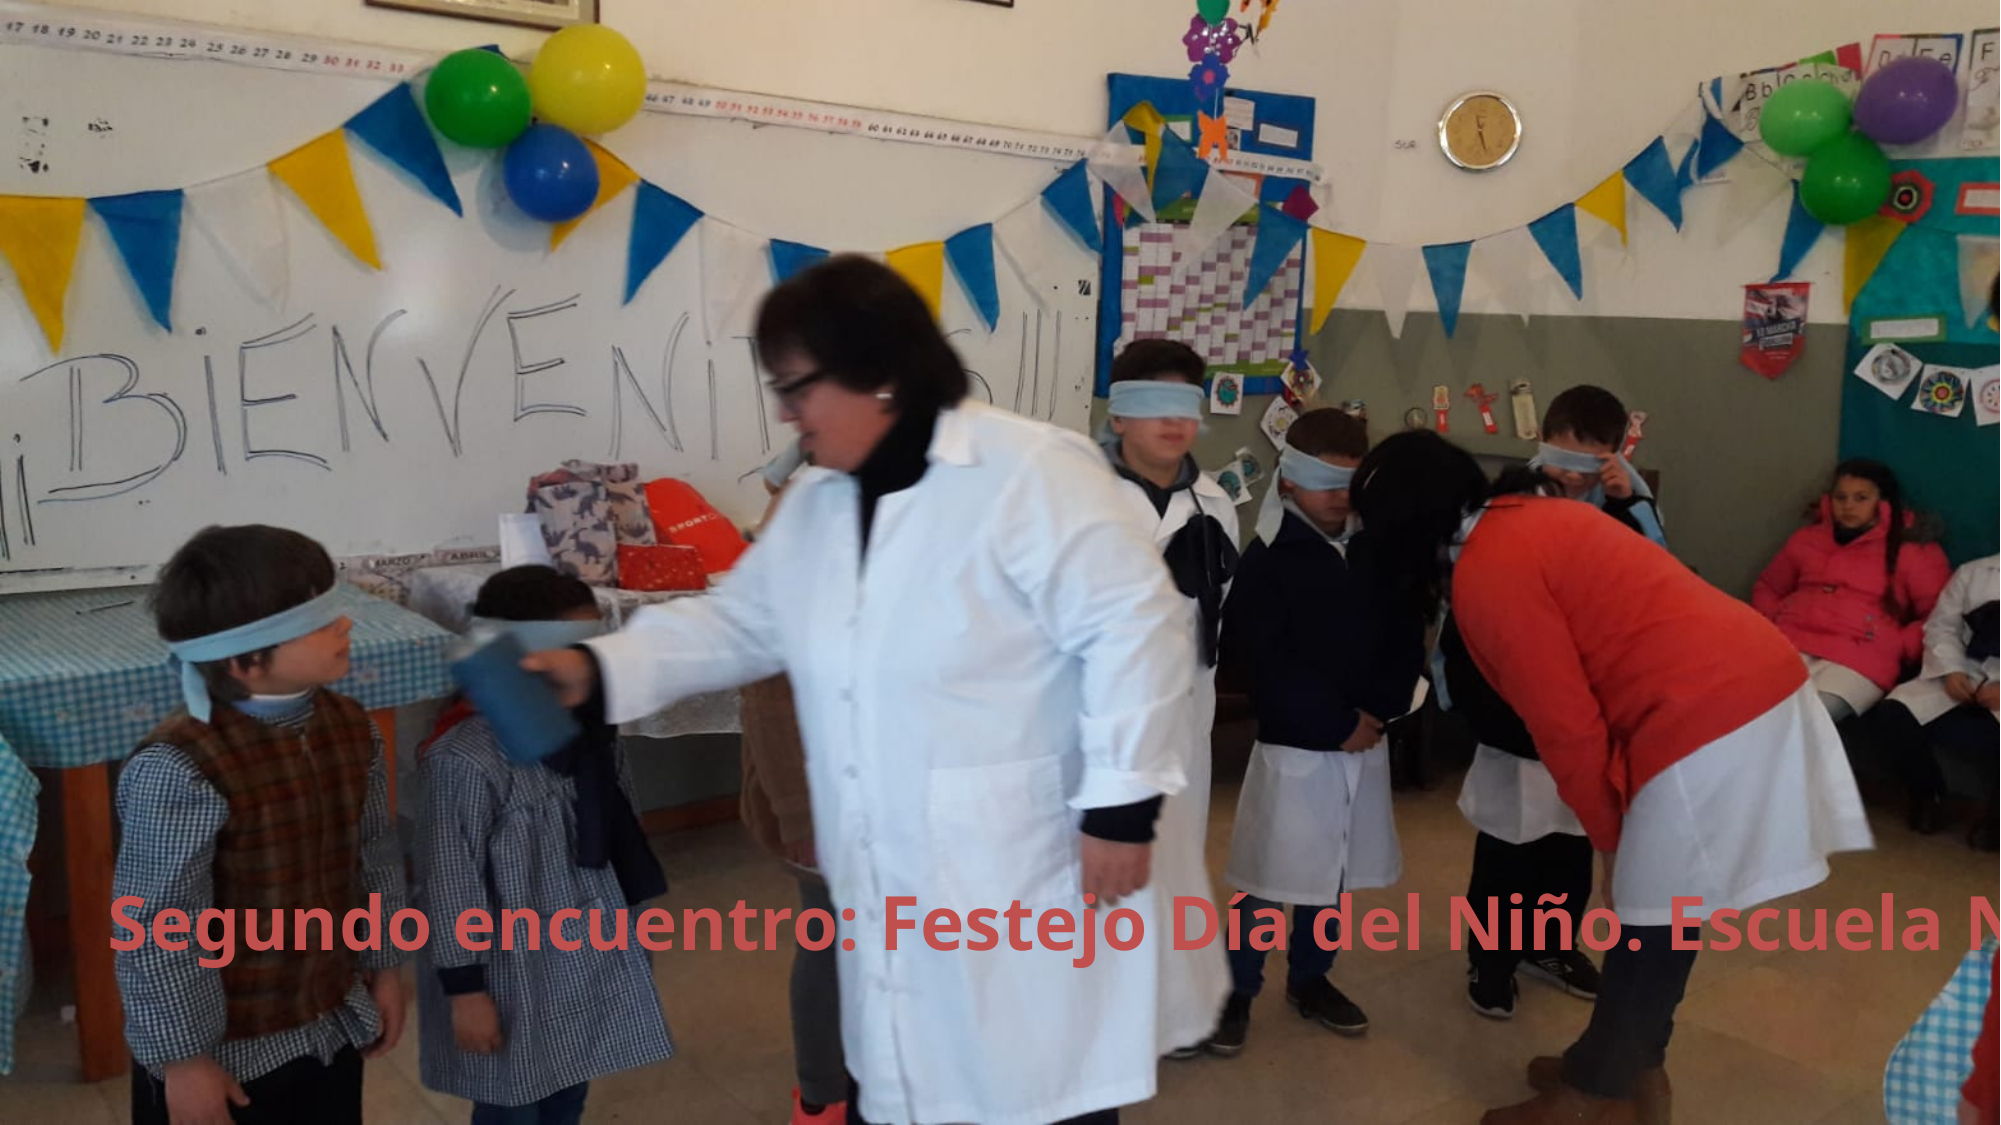

Segundo encuentro: Festejo Día del Niño. Escuela Nº 67 Parada Olivera